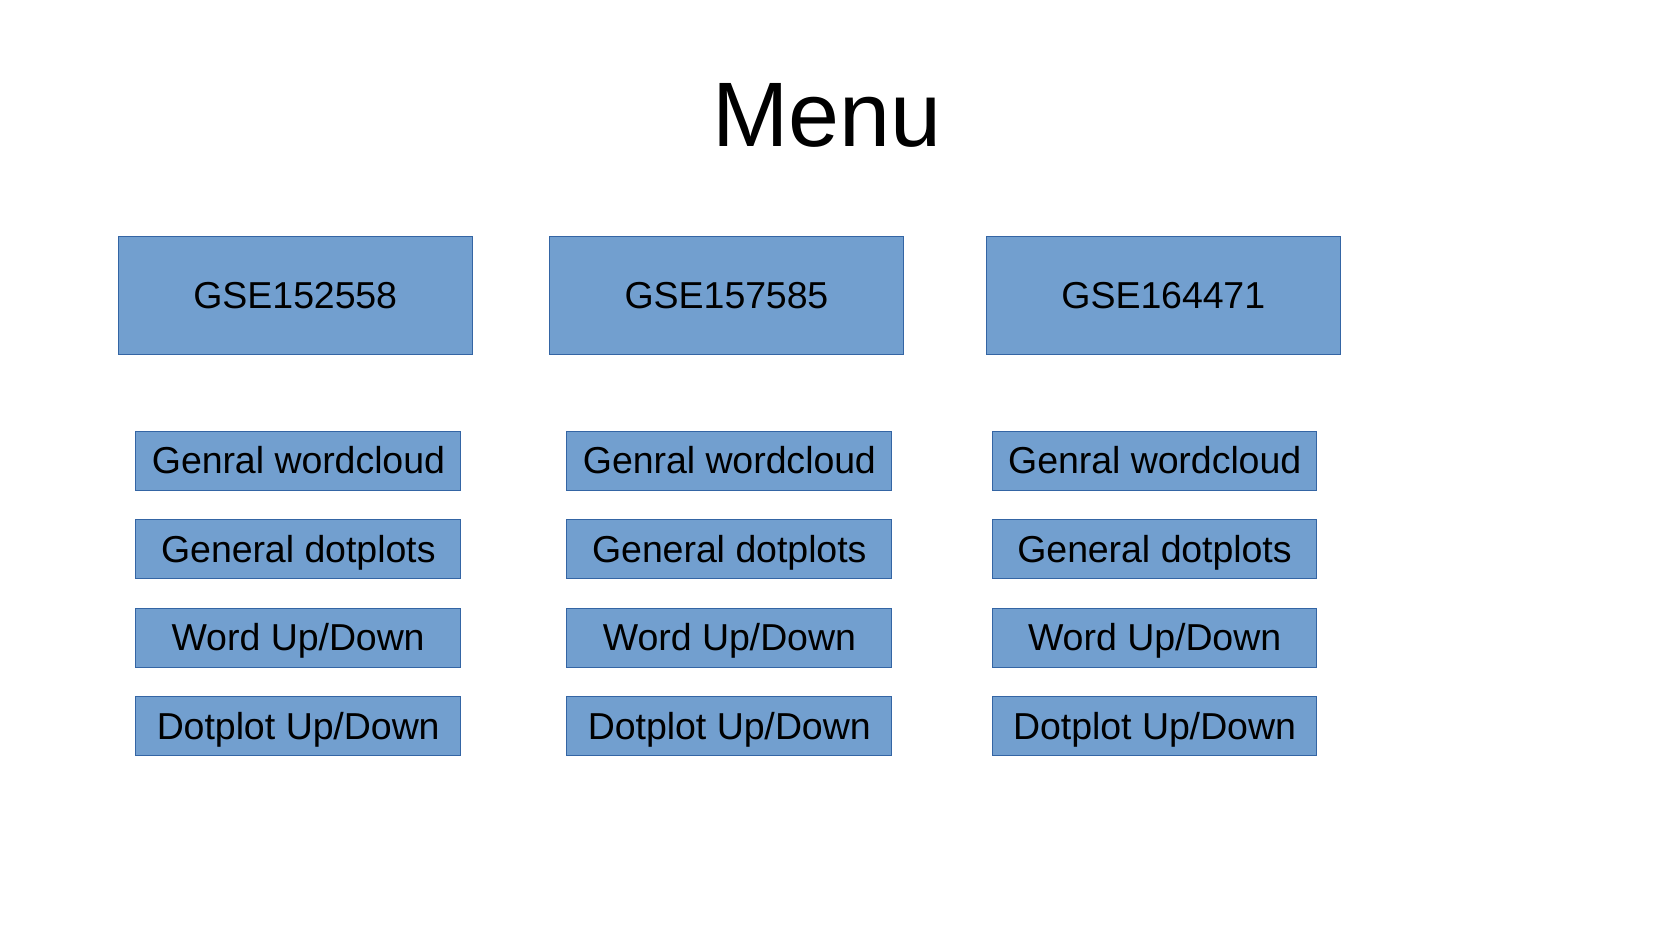

# Menu
GSE152558
GSE157585
GSE164471
Genral wordcloud
Genral wordcloud
Genral wordcloud
General dotplots
General dotplots
General dotplots
Word Up/Down
Word Up/Down
Word Up/Down
Dotplot Up/Down
Dotplot Up/Down
Dotplot Up/Down